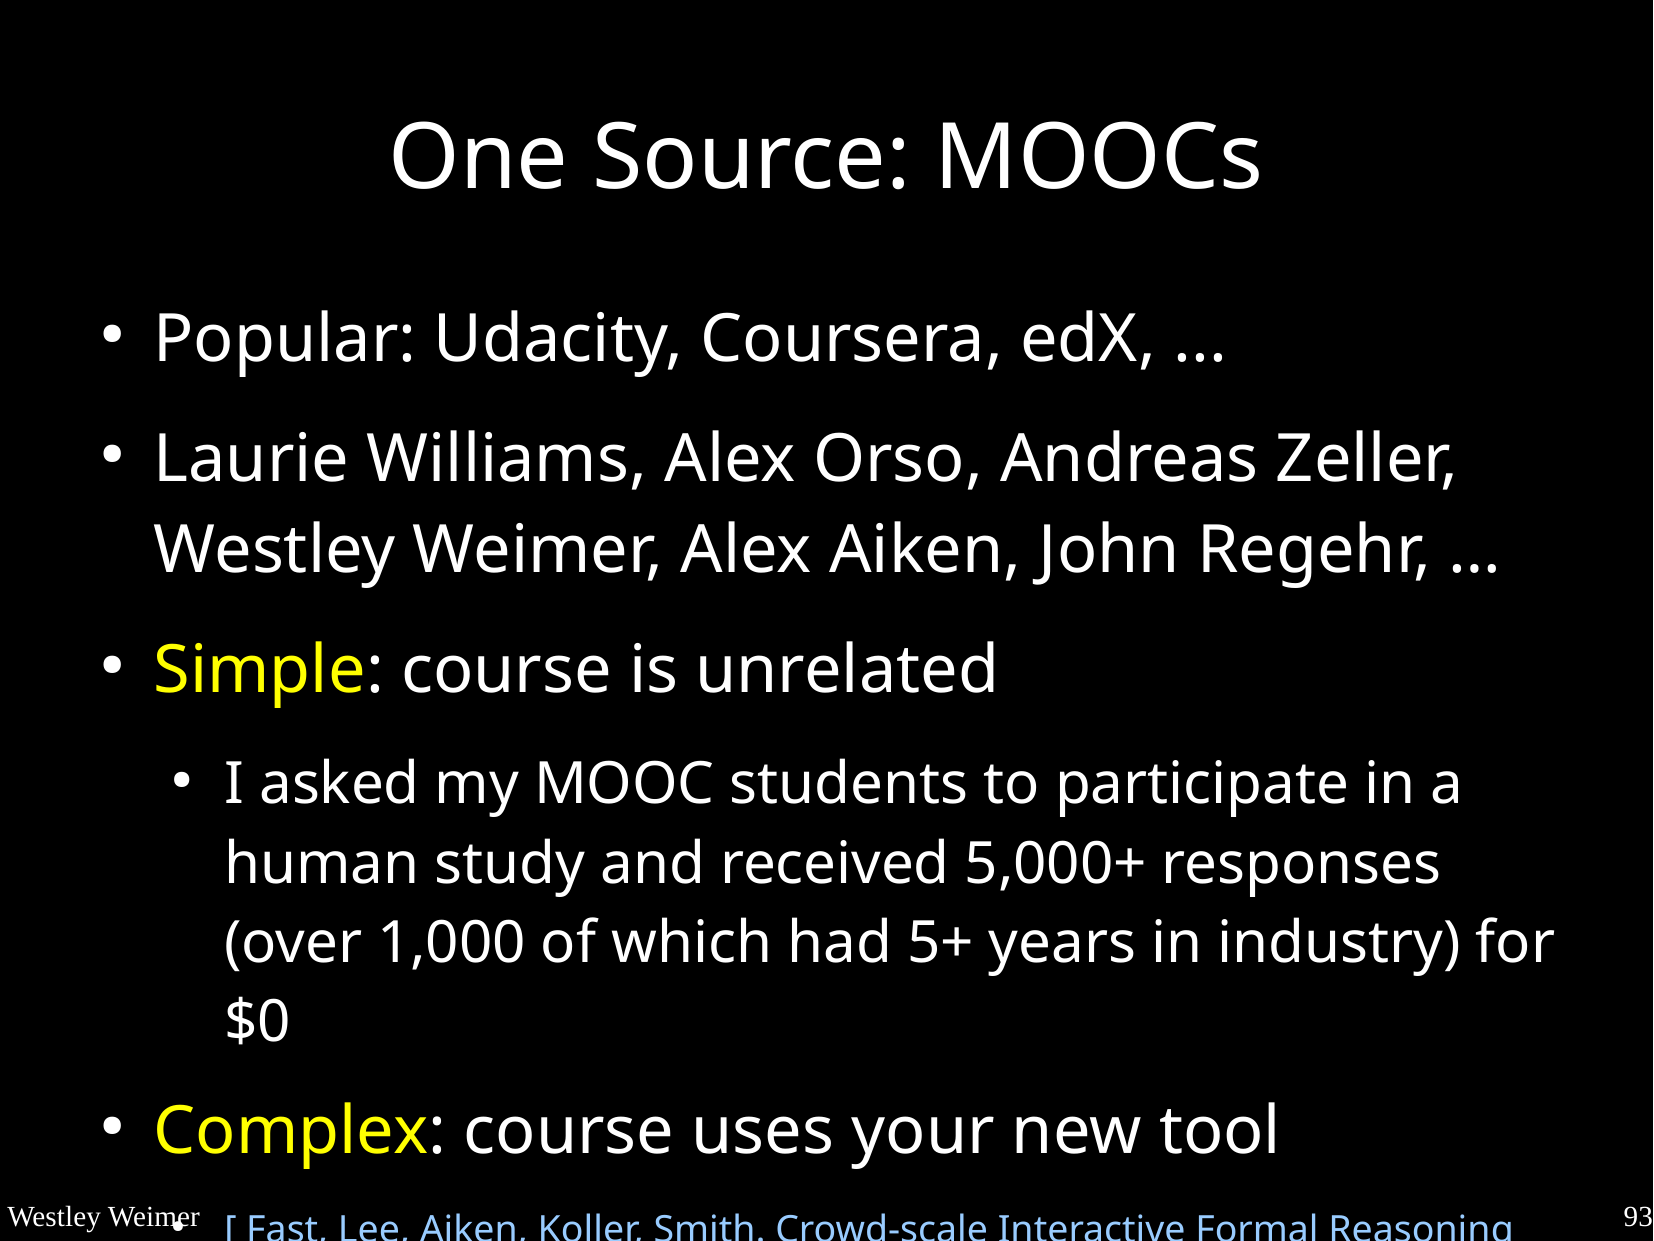

# One Source: MOOCs
Popular: Udacity, Coursera, edX, ...
Laurie Williams, Alex Orso, Andreas Zeller, Westley Weimer, Alex Aiken, John Regehr, …
Simple: course is unrelated
I asked my MOOC students to participate in a human study and received 5,000+ responses (over 1,000 of which had 5+ years in industry) for $0
Complex: course uses your new tool
[ Fast, Lee, Aiken, Koller, Smith. Crowd-scale Interactive Formal Reasoning and Analytics. UIST 2013. ]
93